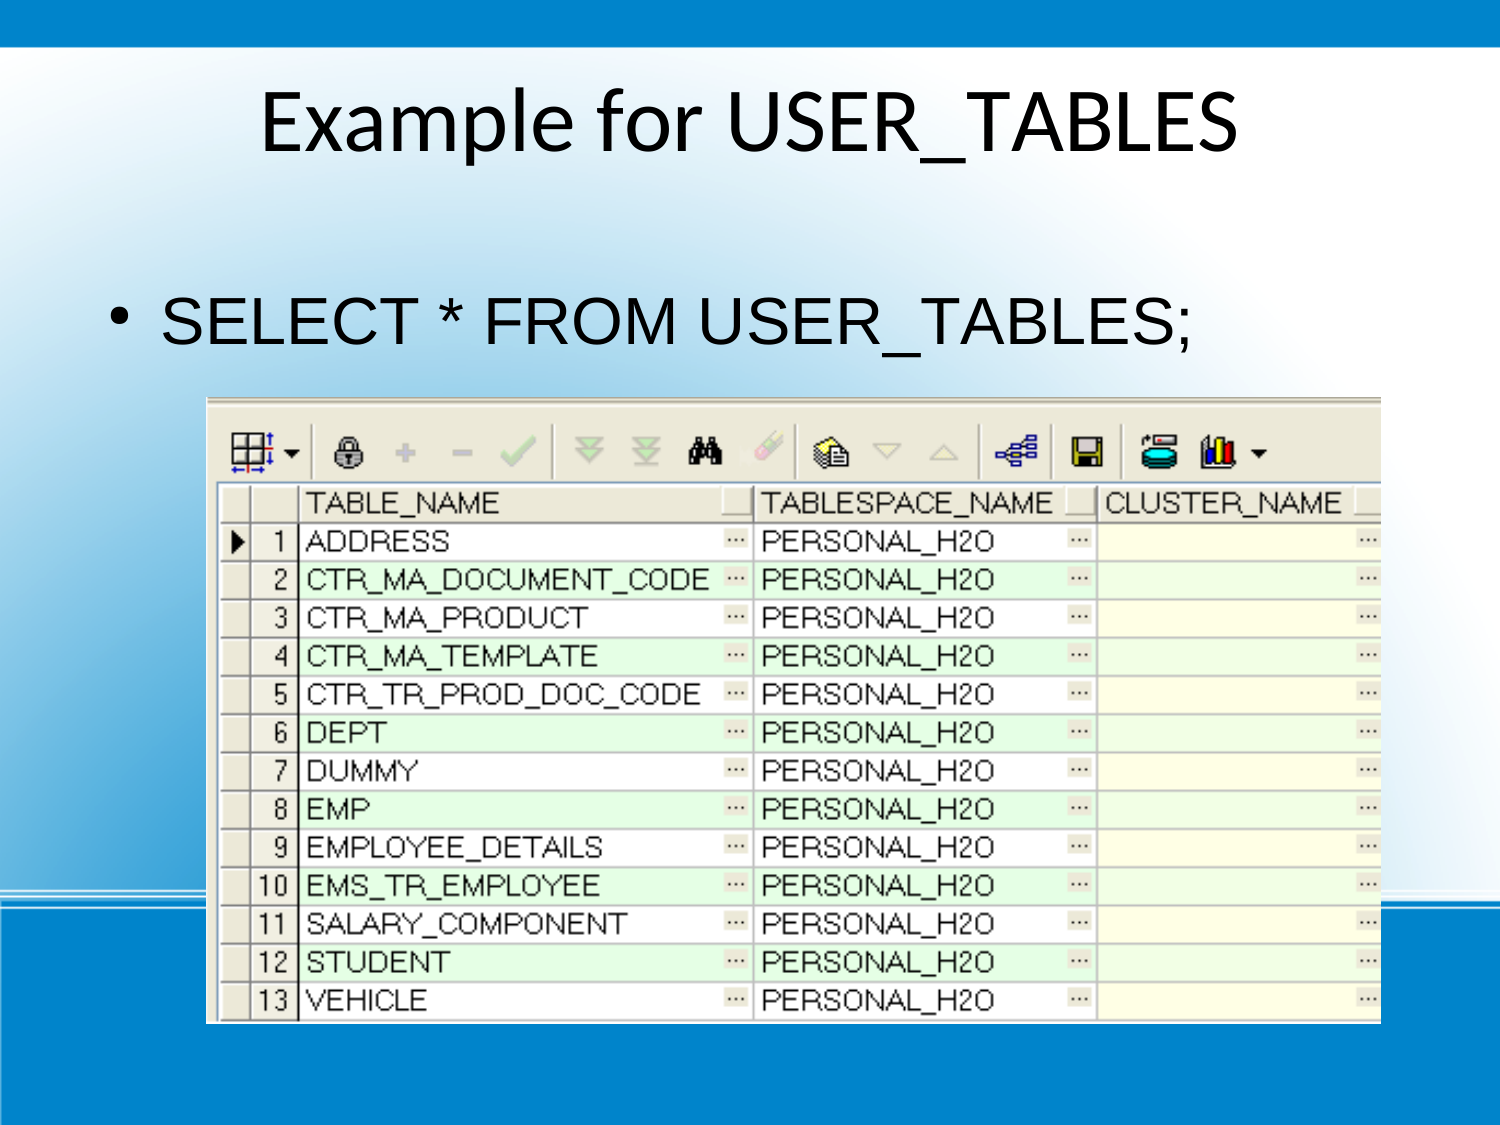

# Example for USER_TABLES
SELECT * FROM USER_TABLES;